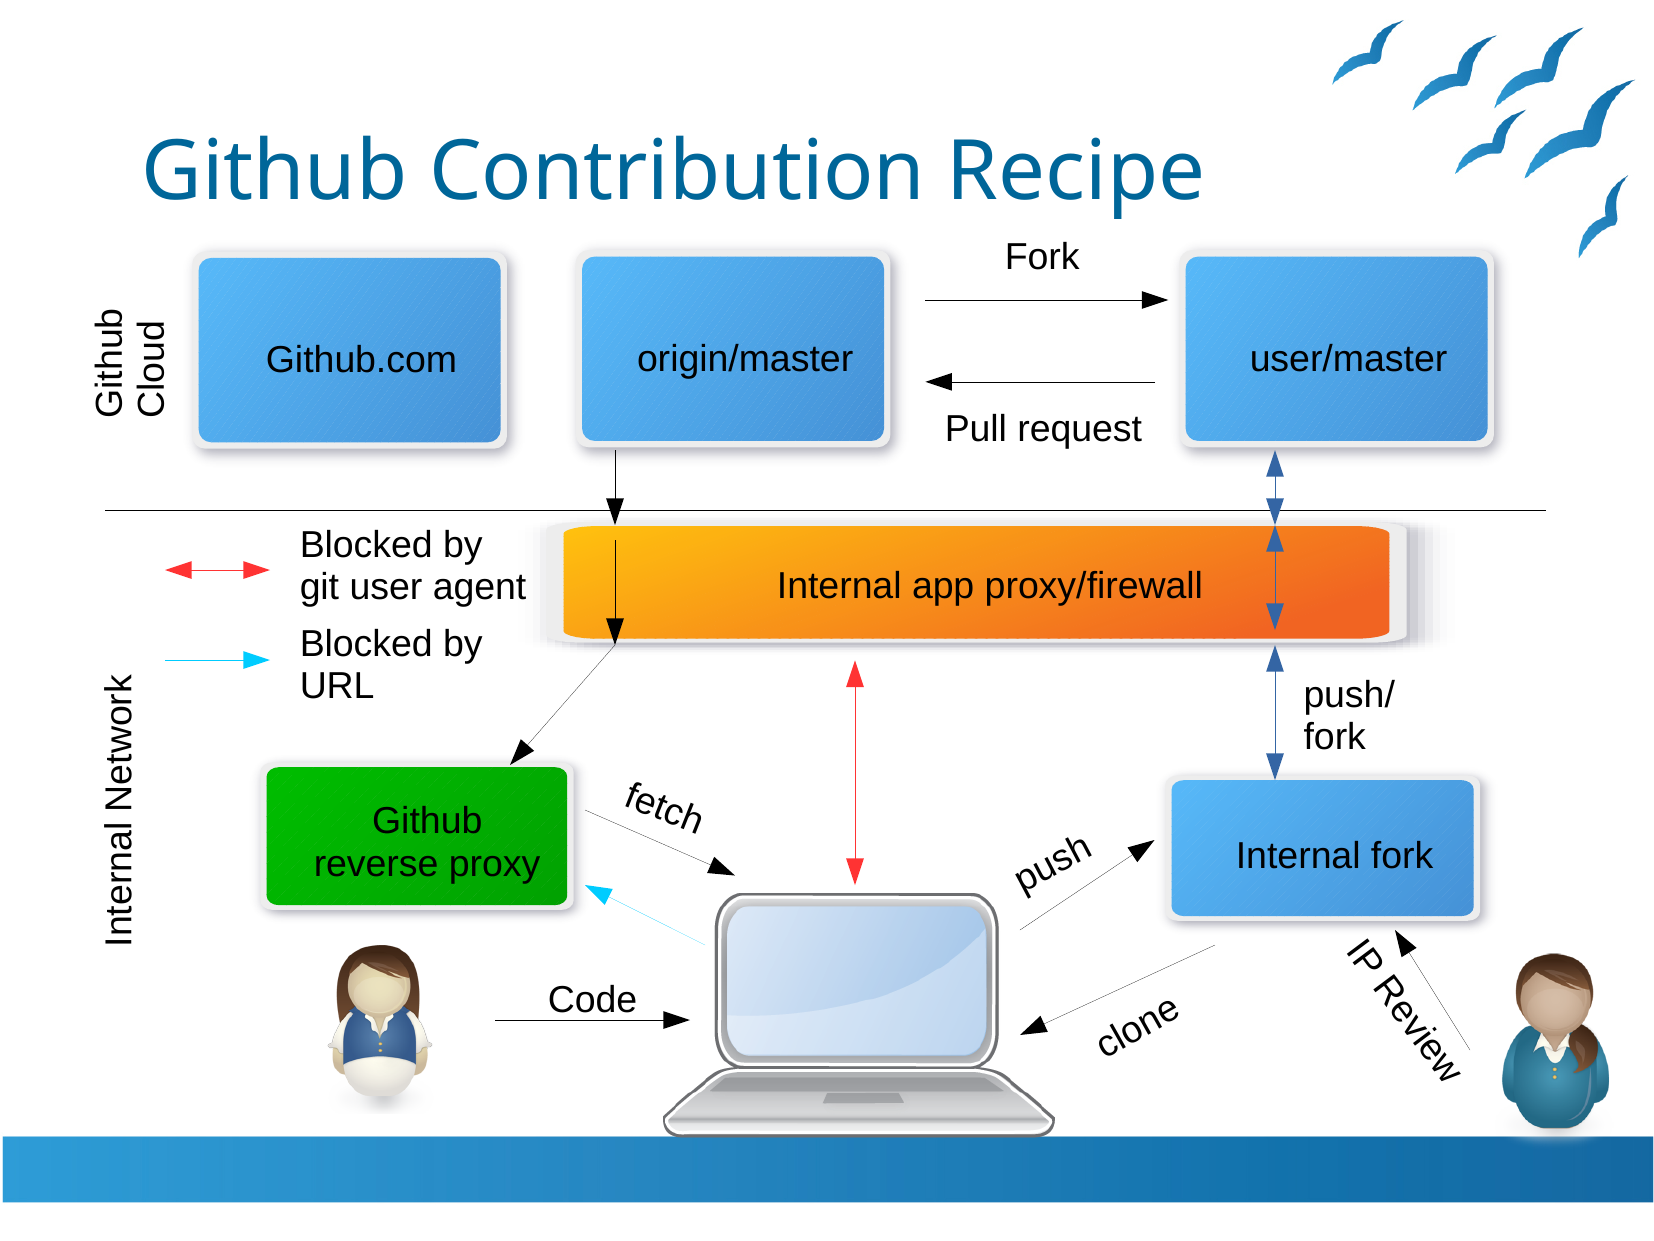

# Github Contribution Recipe
Fork
origin/master
user/master
Github.com
Github
Cloud
Pull request
Internal app proxy/firewall
Blocked by
git user agent
Blocked by
URL
push/
fork
Github
reverse proxy
Internal fork
fetch
Internal Network
push
IP Review
clone
Code